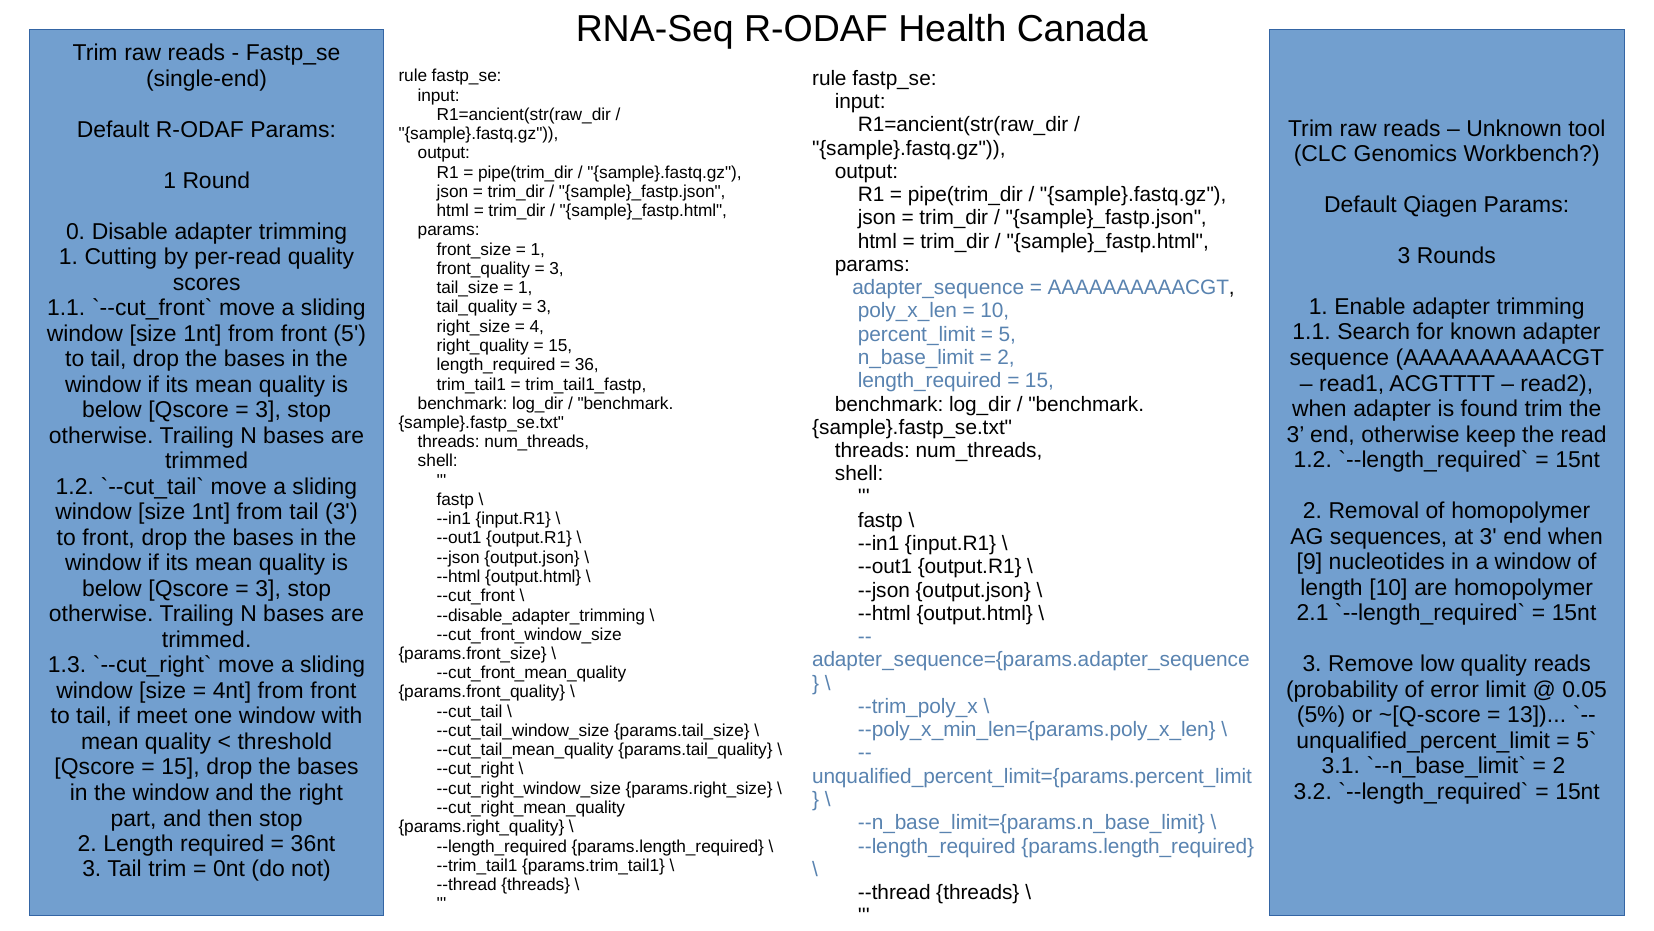

RNA-Seq R-ODAF Health Canada
Trim raw reads - Fastp_se (single-end)
Default R-ODAF Params:
1 Round
0. Disable adapter trimming
1. Cutting by per-read quality scores
1.1. `--cut_front` move a sliding window [size 1nt] from front (5') to tail, drop the bases in the window if its mean quality is below [Qscore = 3], stop otherwise. Trailing N bases are trimmed
1.2. `--cut_tail` move a sliding window [size 1nt] from tail (3') to front, drop the bases in the window if its mean quality is below [Qscore = 3], stop otherwise. Trailing N bases are trimmed.
1.3. `--cut_right` move a sliding window [size = 4nt] from front to tail, if meet one window with mean quality < threshold [Qscore = 15], drop the bases in the window and the right part, and then stop
2. Length required = 36nt
3. Tail trim = 0nt (do not)
Trim raw reads – Unknown tool (CLC Genomics Workbench?)
Default Qiagen Params:
3 Rounds
1. Enable adapter trimming
1.1. Search for known adapter sequence (AAAAAAAAAACGT – read1, ACGTTTT – read2), when adapter is found trim the 3’ end, otherwise keep the read
1.2. `--length_required` = 15nt
2. Removal of homopolymer AG sequences, at 3' end when [9] nucleotides in a window of length [10] are homopolymer
2.1 `--length_required` = 15nt
3. Remove low quality reads (probability of error limit @ 0.05 (5%) or ~[Q-score = 13])... `--unqualified_percent_limit = 5`
3.1. `--n_base_limit` = 2
3.2. `--length_required` = 15nt
rule fastp_se:
 input:
 R1=ancient(str(raw_dir / "{sample}.fastq.gz")),
 output:
 R1 = pipe(trim_dir / "{sample}.fastq.gz"),
 json = trim_dir / "{sample}_fastp.json",
 html = trim_dir / "{sample}_fastp.html",
 params:
 front_size = 1,
 front_quality = 3,
 tail_size = 1,
 tail_quality = 3,
 right_size = 4,
 right_quality = 15,
 length_required = 36,
 trim_tail1 = trim_tail1_fastp,
 benchmark: log_dir / "benchmark.{sample}.fastp_se.txt"
 threads: num_threads,
 shell:
 '''
 fastp \
 --in1 {input.R1} \
 --out1 {output.R1} \
 --json {output.json} \
 --html {output.html} \
 --cut_front \
 --disable_adapter_trimming \
 --cut_front_window_size {params.front_size} \
 --cut_front_mean_quality {params.front_quality} \
 --cut_tail \
 --cut_tail_window_size {params.tail_size} \
 --cut_tail_mean_quality {params.tail_quality} \
 --cut_right \
 --cut_right_window_size {params.right_size} \
 --cut_right_mean_quality {params.right_quality} \
 --length_required {params.length_required} \
 --trim_tail1 {params.trim_tail1} \
 --thread {threads} \
 '''
rule fastp_se:
 input:
 R1=ancient(str(raw_dir / "{sample}.fastq.gz")),
 output:
 R1 = pipe(trim_dir / "{sample}.fastq.gz"),
 json = trim_dir / "{sample}_fastp.json",
 html = trim_dir / "{sample}_fastp.html",
 params:
 adapter_sequence = AAAAAAAAAACGT,
 poly_x_len = 10,
 percent_limit = 5,
 n_base_limit = 2,
 length_required = 15,
 benchmark: log_dir / "benchmark.{sample}.fastp_se.txt"
 threads: num_threads,
 shell:
 '''
 fastp \
 --in1 {input.R1} \
 --out1 {output.R1} \
 --json {output.json} \
 --html {output.html} \
 --adapter_sequence={params.adapter_sequence} \
 --trim_poly_x \
 --poly_x_min_len={params.poly_x_len} \
 --unqualified_percent_limit={params.percent_limit} \
 --n_base_limit={params.n_base_limit} \
 --length_required {params.length_required} \
 --thread {threads} \
 '''